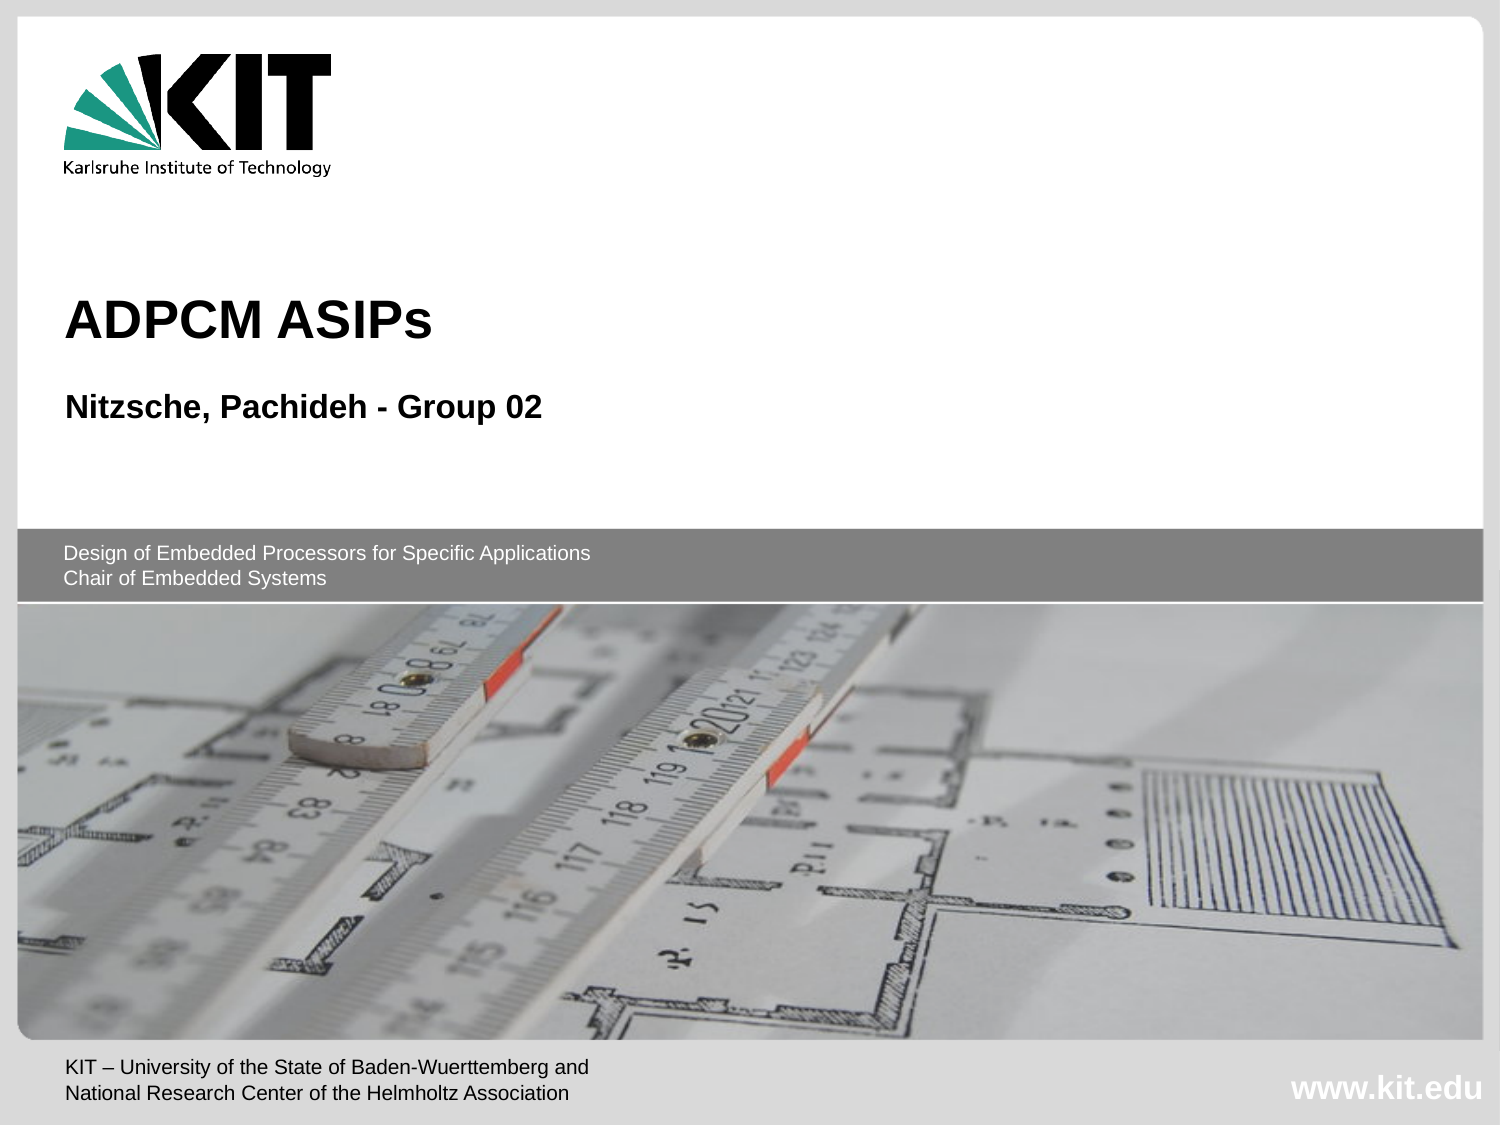

ADPCM ASIPs
Nitzsche, Pachideh - Group 02